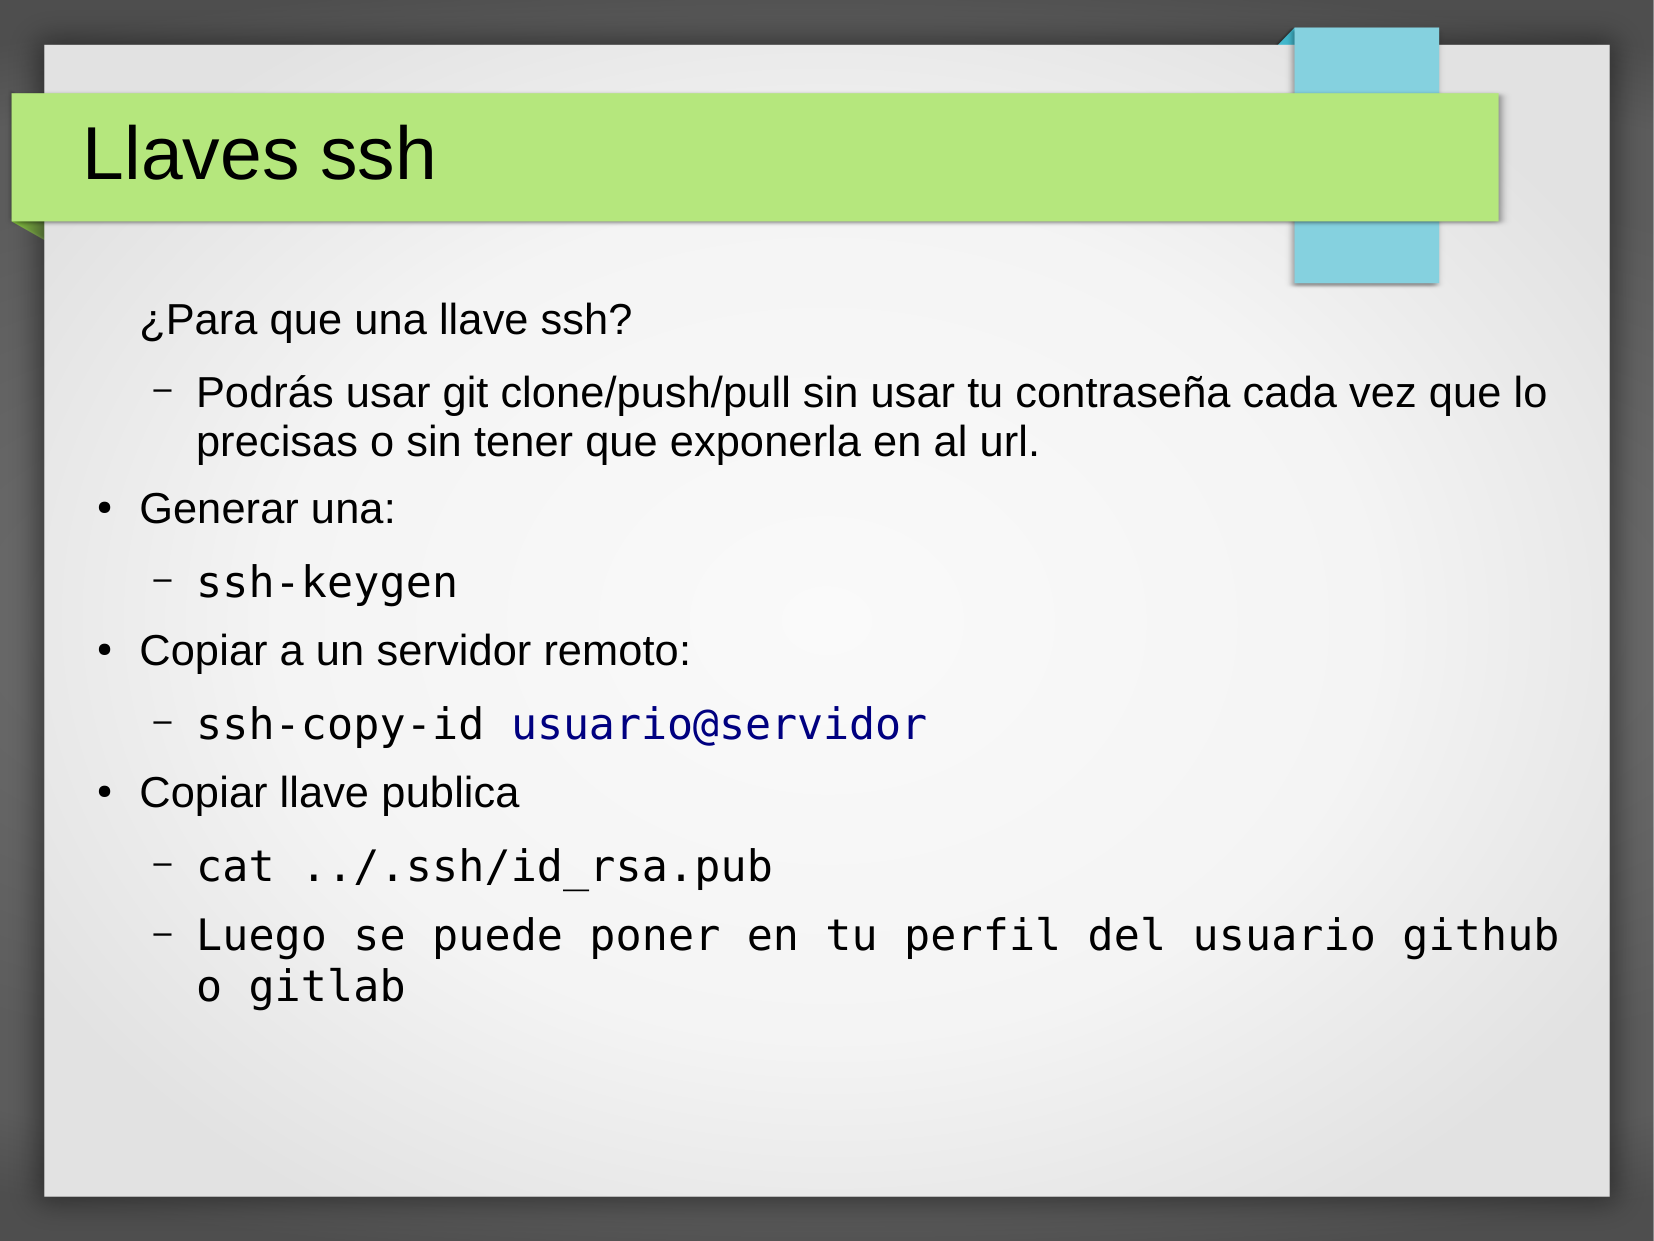

# Llaves ssh
¿Para que una llave ssh?
Podrás usar git clone/push/pull sin usar tu contraseña cada vez que lo precisas o sin tener que exponerla en al url.
Generar una:
ssh-keygen
Copiar a un servidor remoto:
ssh-copy-id usuario@servidor
Copiar llave publica
cat ../.ssh/id_rsa.pub
Luego se puede poner en tu perfil del usuario github o gitlab